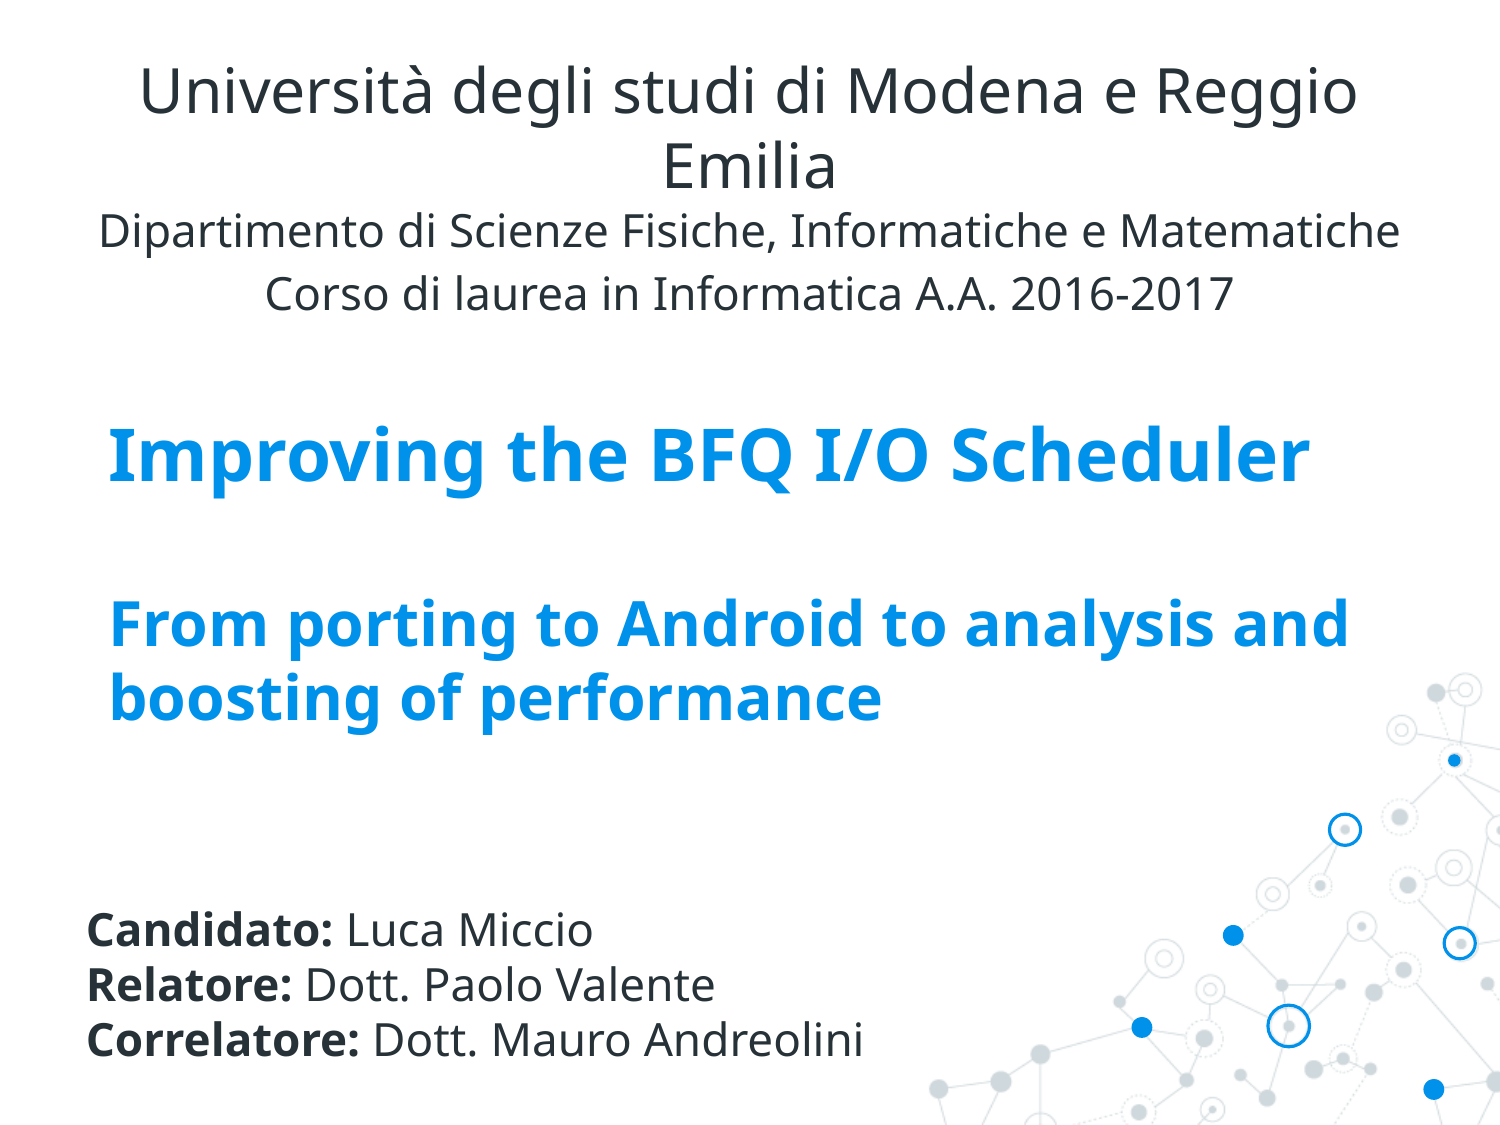

Università degli studi di Modena e Reggio Emilia
Dipartimento di Scienze Fisiche, Informatiche e Matematiche
Corso di laurea in Informatica A.A. 2016-2017
# Improving the BFQ I/O Scheduler From porting to Android to analysis and boosting of performance
Candidato: Luca Miccio
Relatore: Dott. Paolo Valente
Correlatore: Dott. Mauro Andreolini